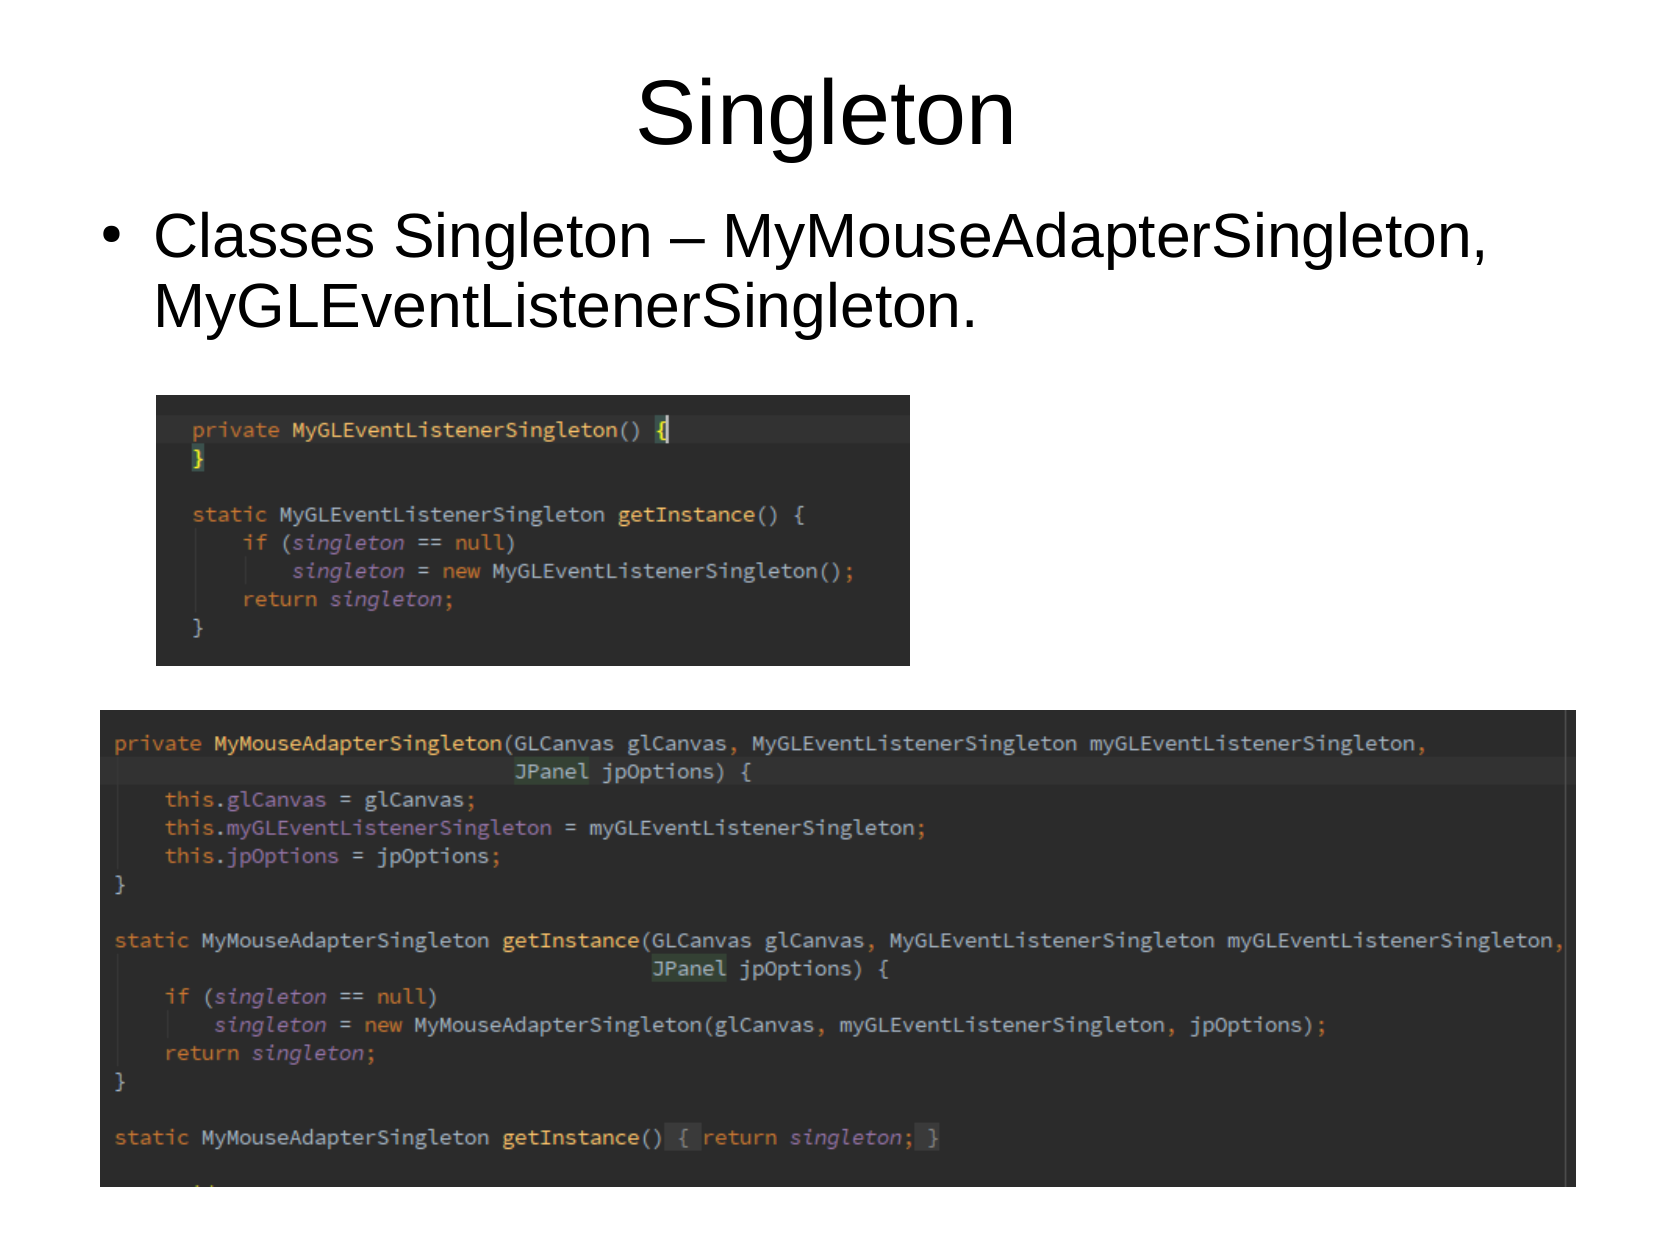

# Singleton
Classes Singleton – MyMouseAdapterSingleton, MyGLEventListenerSingleton.